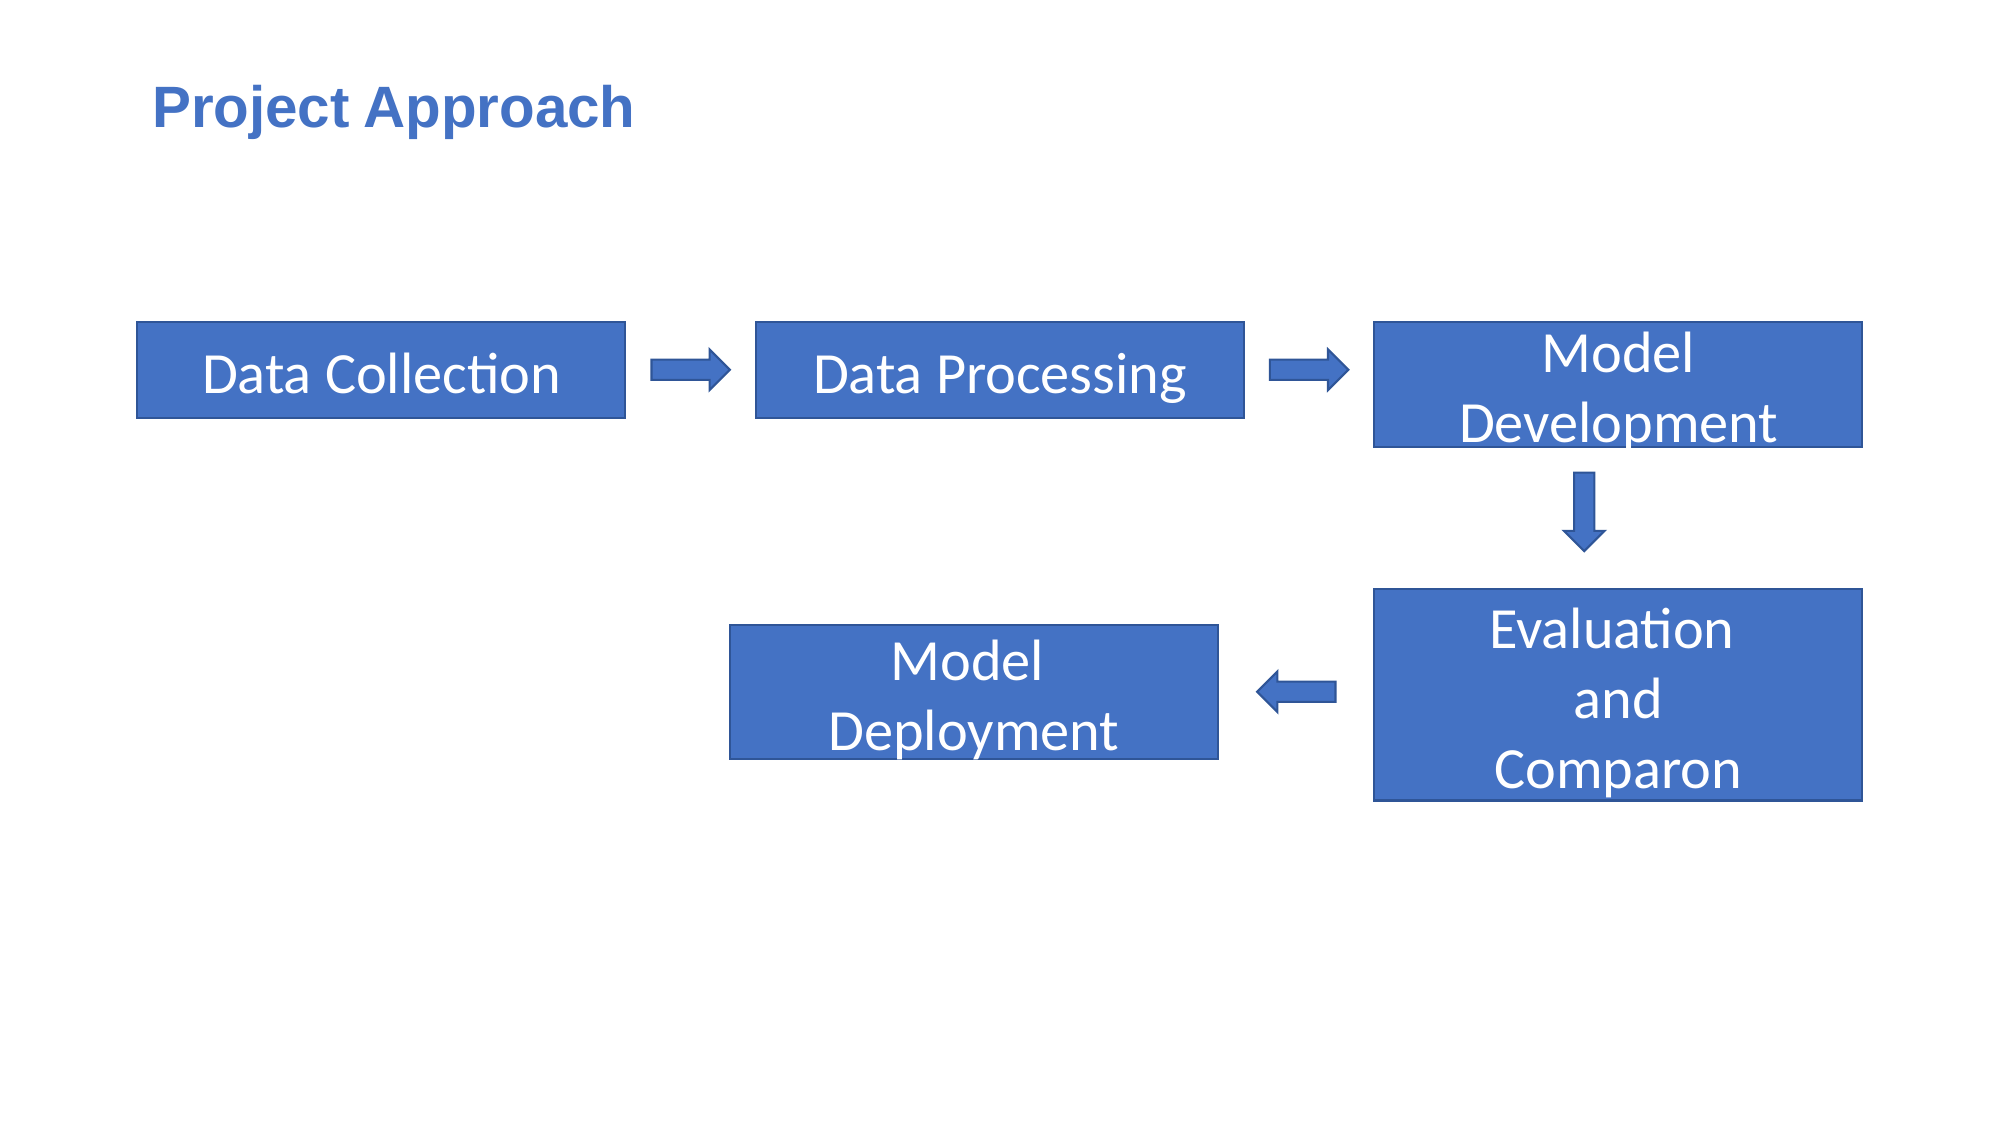

# Project Approach
Data Collection
Data Processing
Model Development
Evaluation
and
Comparon
Model
Deployment